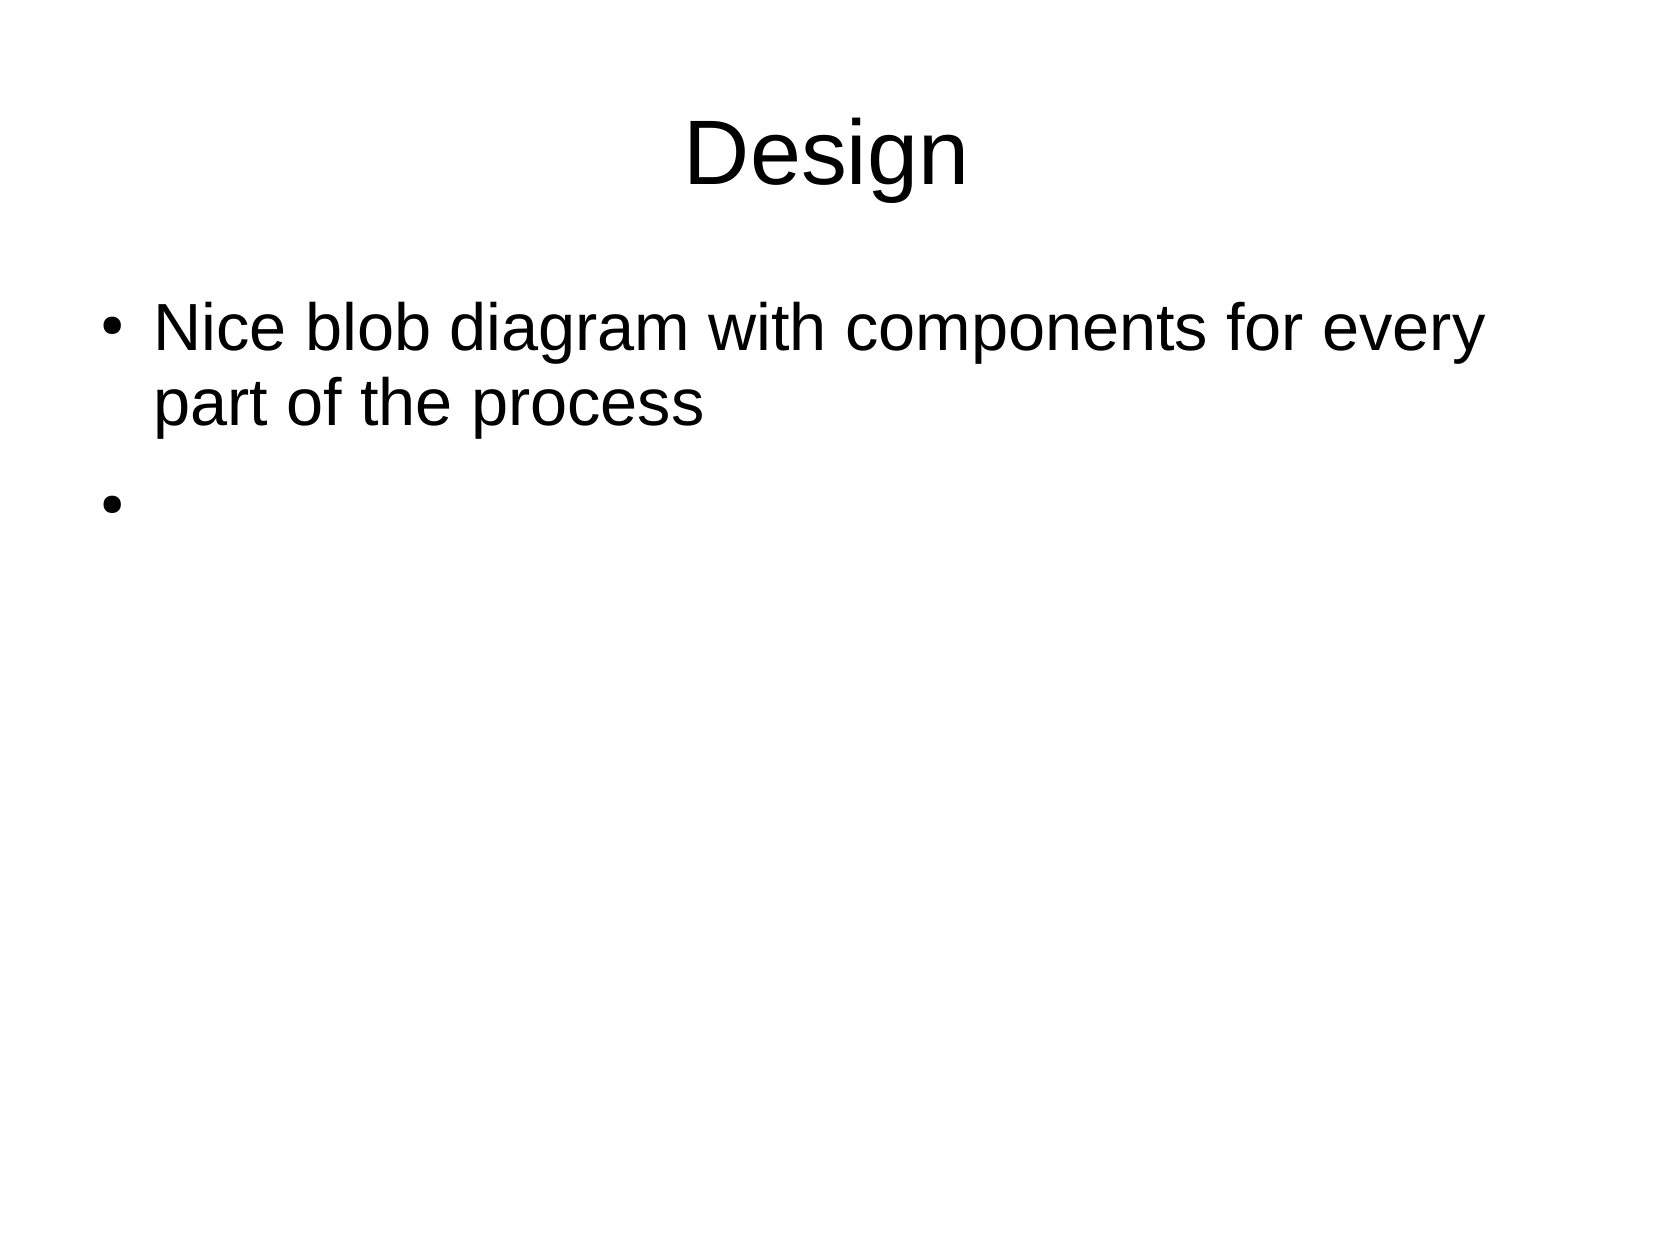

# Design
Nice blob diagram with components for every part of the process